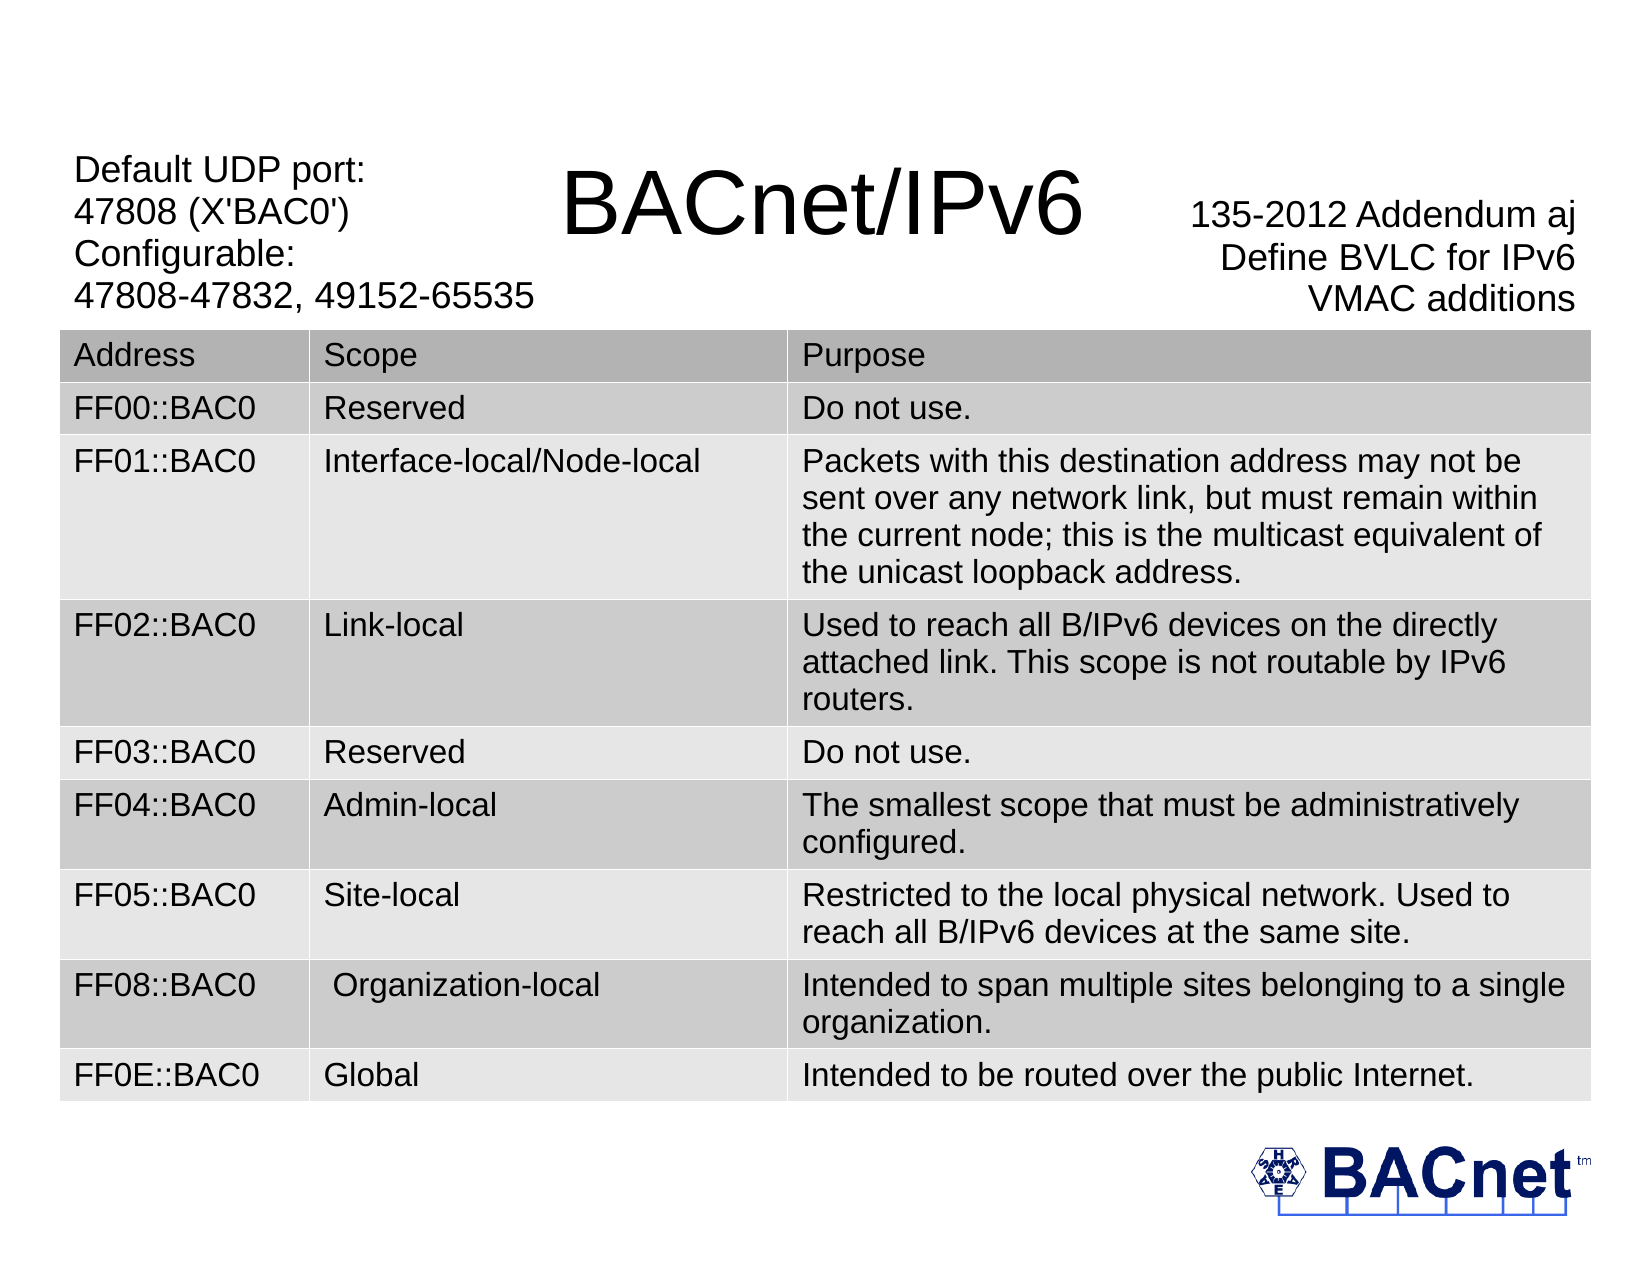

# BACnet/IPv6
Default UDP port:
47808 (X'BAC0')
Configurable:
47808-47832, 49152-65535
135-2012 Addendum aj
Define BVLC for IPv6
VMAC additions
| Address | Scope | Purpose |
| --- | --- | --- |
| FF00::BAC0 | Reserved | Do not use. |
| FF01::BAC0 | Interface-local/Node-local | Packets with this destination address may not be sent over any network link, but must remain within the current node; this is the multicast equivalent of the unicast loopback address. |
| FF02::BAC0 | Link-local | Used to reach all B/IPv6 devices on the directly attached link. This scope is not routable by IPv6 routers. |
| FF03::BAC0 | Reserved | Do not use. |
| FF04::BAC0 | Admin-local | The smallest scope that must be administratively configured. |
| FF05::BAC0 | Site-local | Restricted to the local physical network. Used to reach all B/IPv6 devices at the same site. |
| FF08::BAC0 | Organization-local | Intended to span multiple sites belonging to a single organization. |
| FF0E::BAC0 | Global | Intended to be routed over the public Internet. |